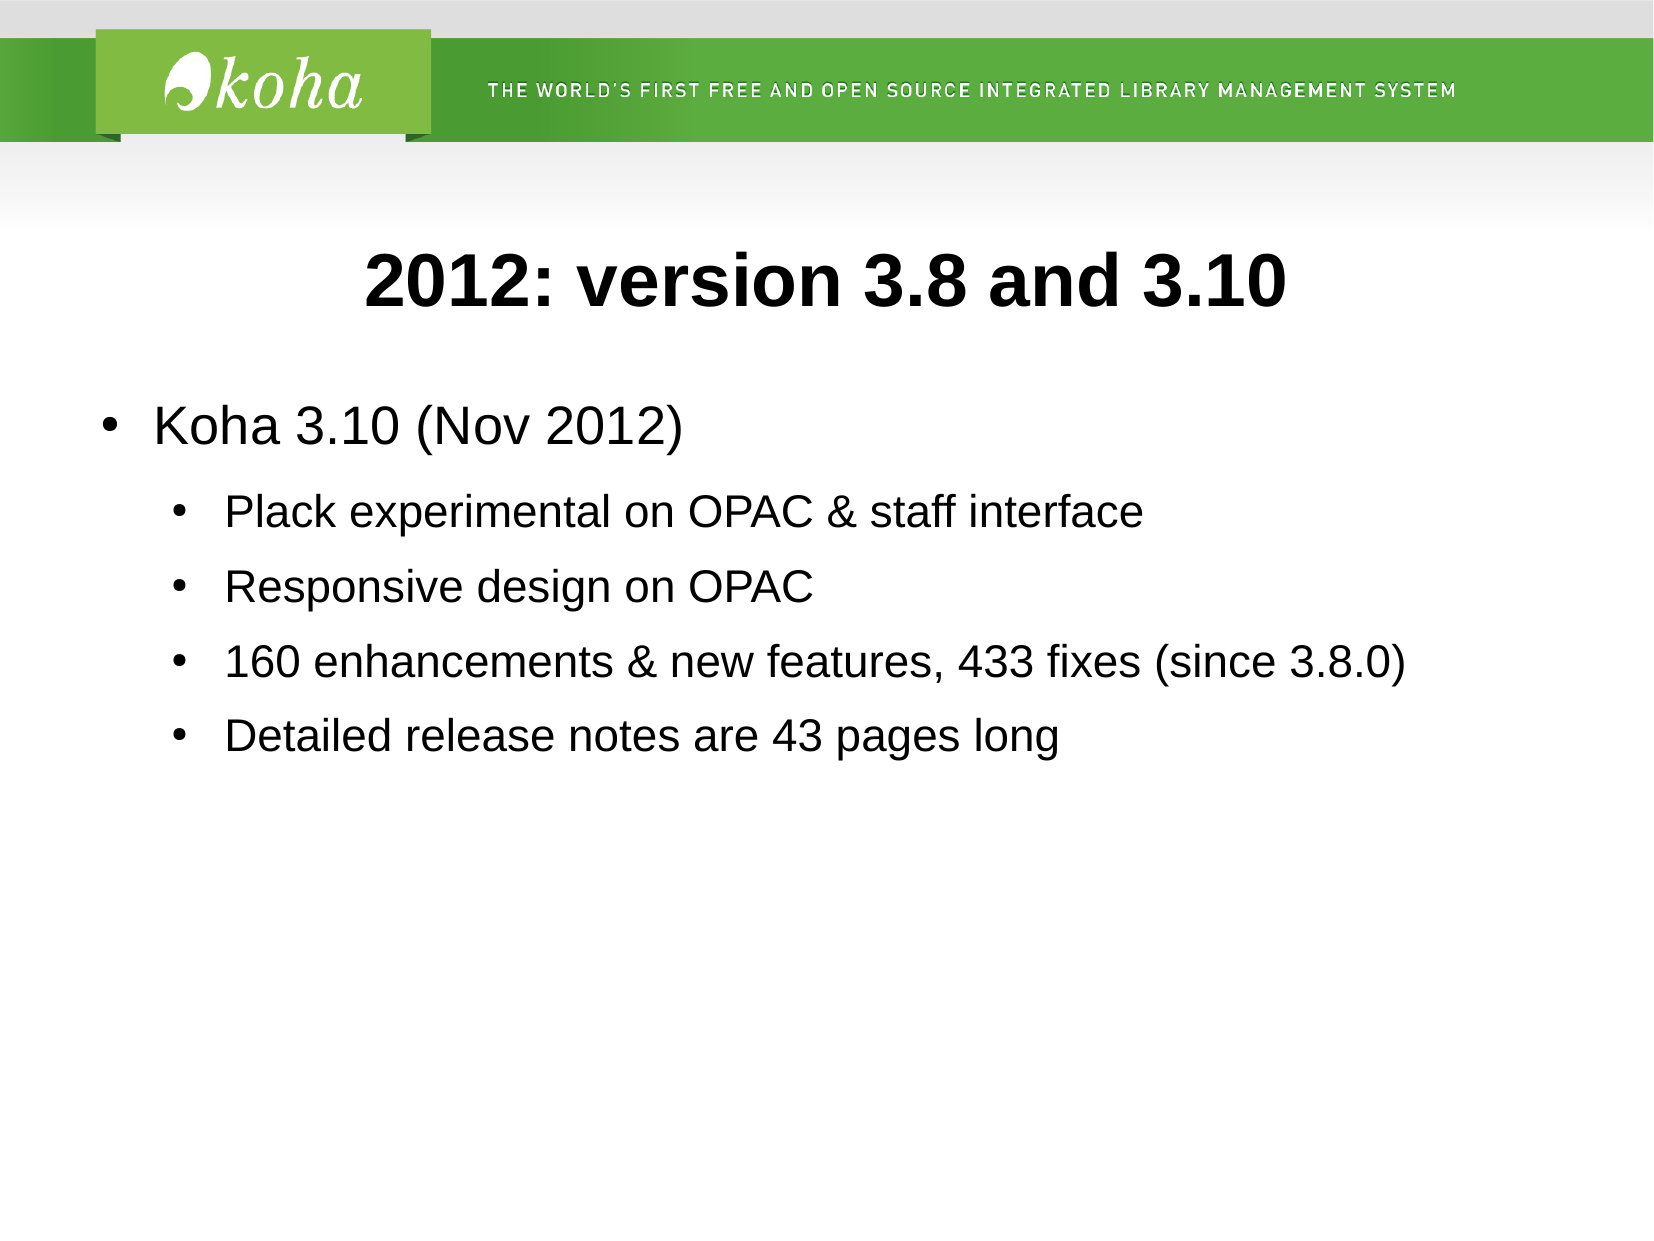

# 2012: version 3.8 and 3.10
Koha 3.10 (Nov 2012)
Plack experimental on OPAC & staff interface
Responsive design on OPAC
160 enhancements & new features, 433 fixes (since 3.8.0)
Detailed release notes are 43 pages long